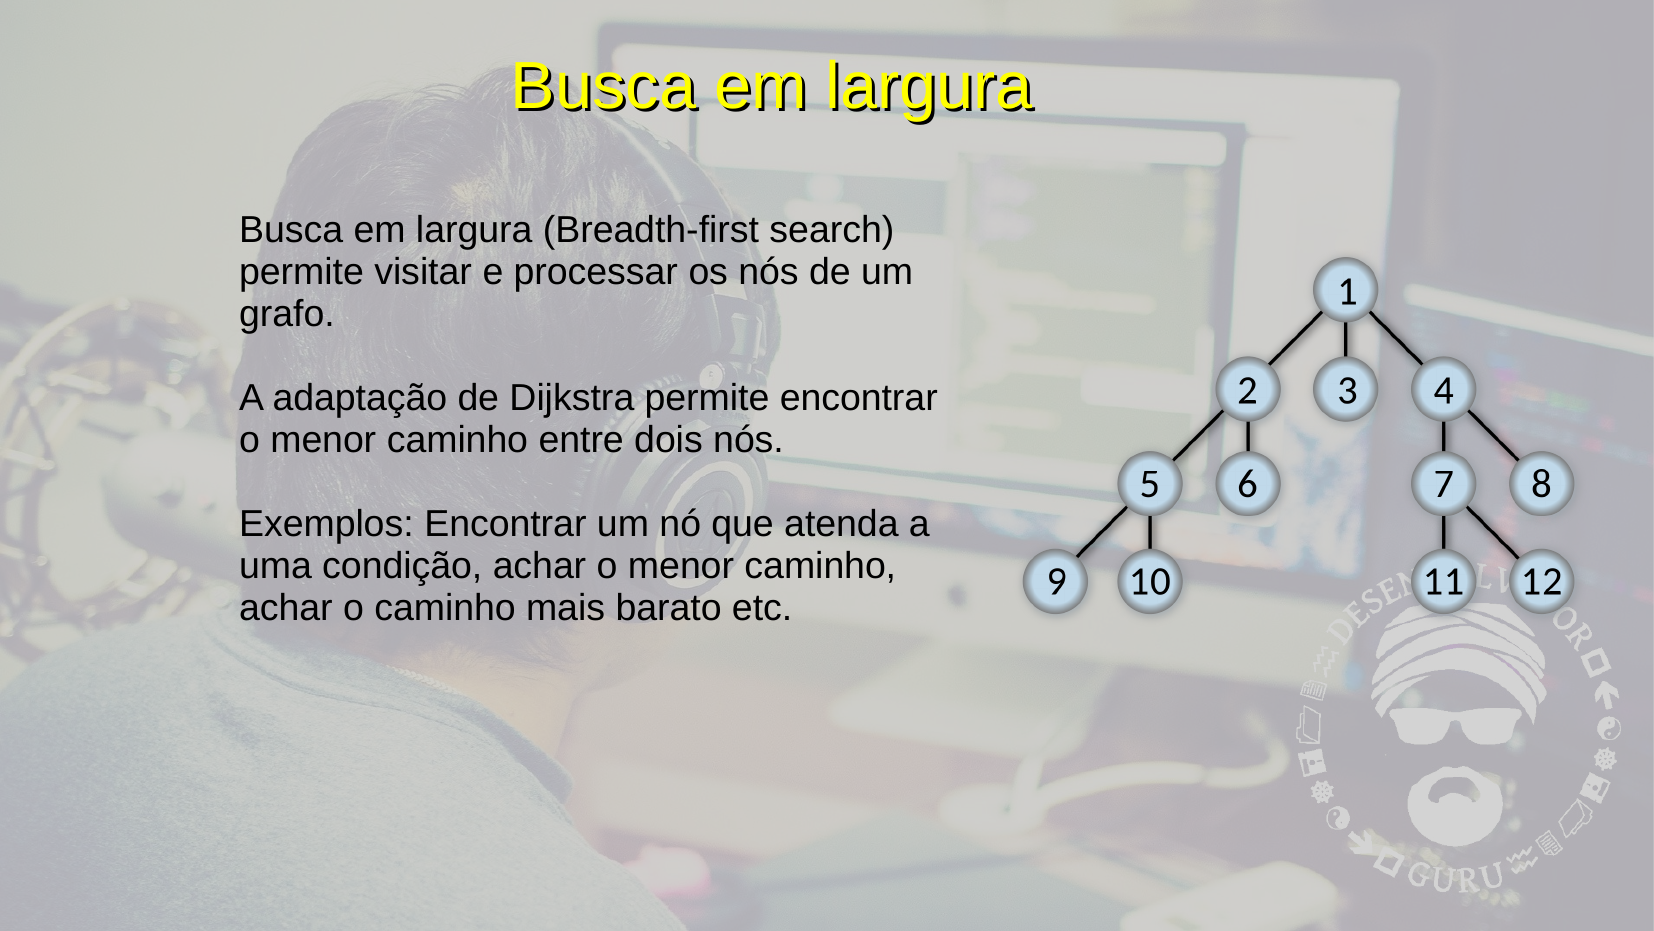

Busca em largura
Busca em largura (Breadth-first search) permite visitar e processar os nós de um grafo.
A adaptação de Dijkstra permite encontrar o menor caminho entre dois nós.
Exemplos: Encontrar um nó que atenda a uma condição, achar o menor caminho, achar o caminho mais barato etc.